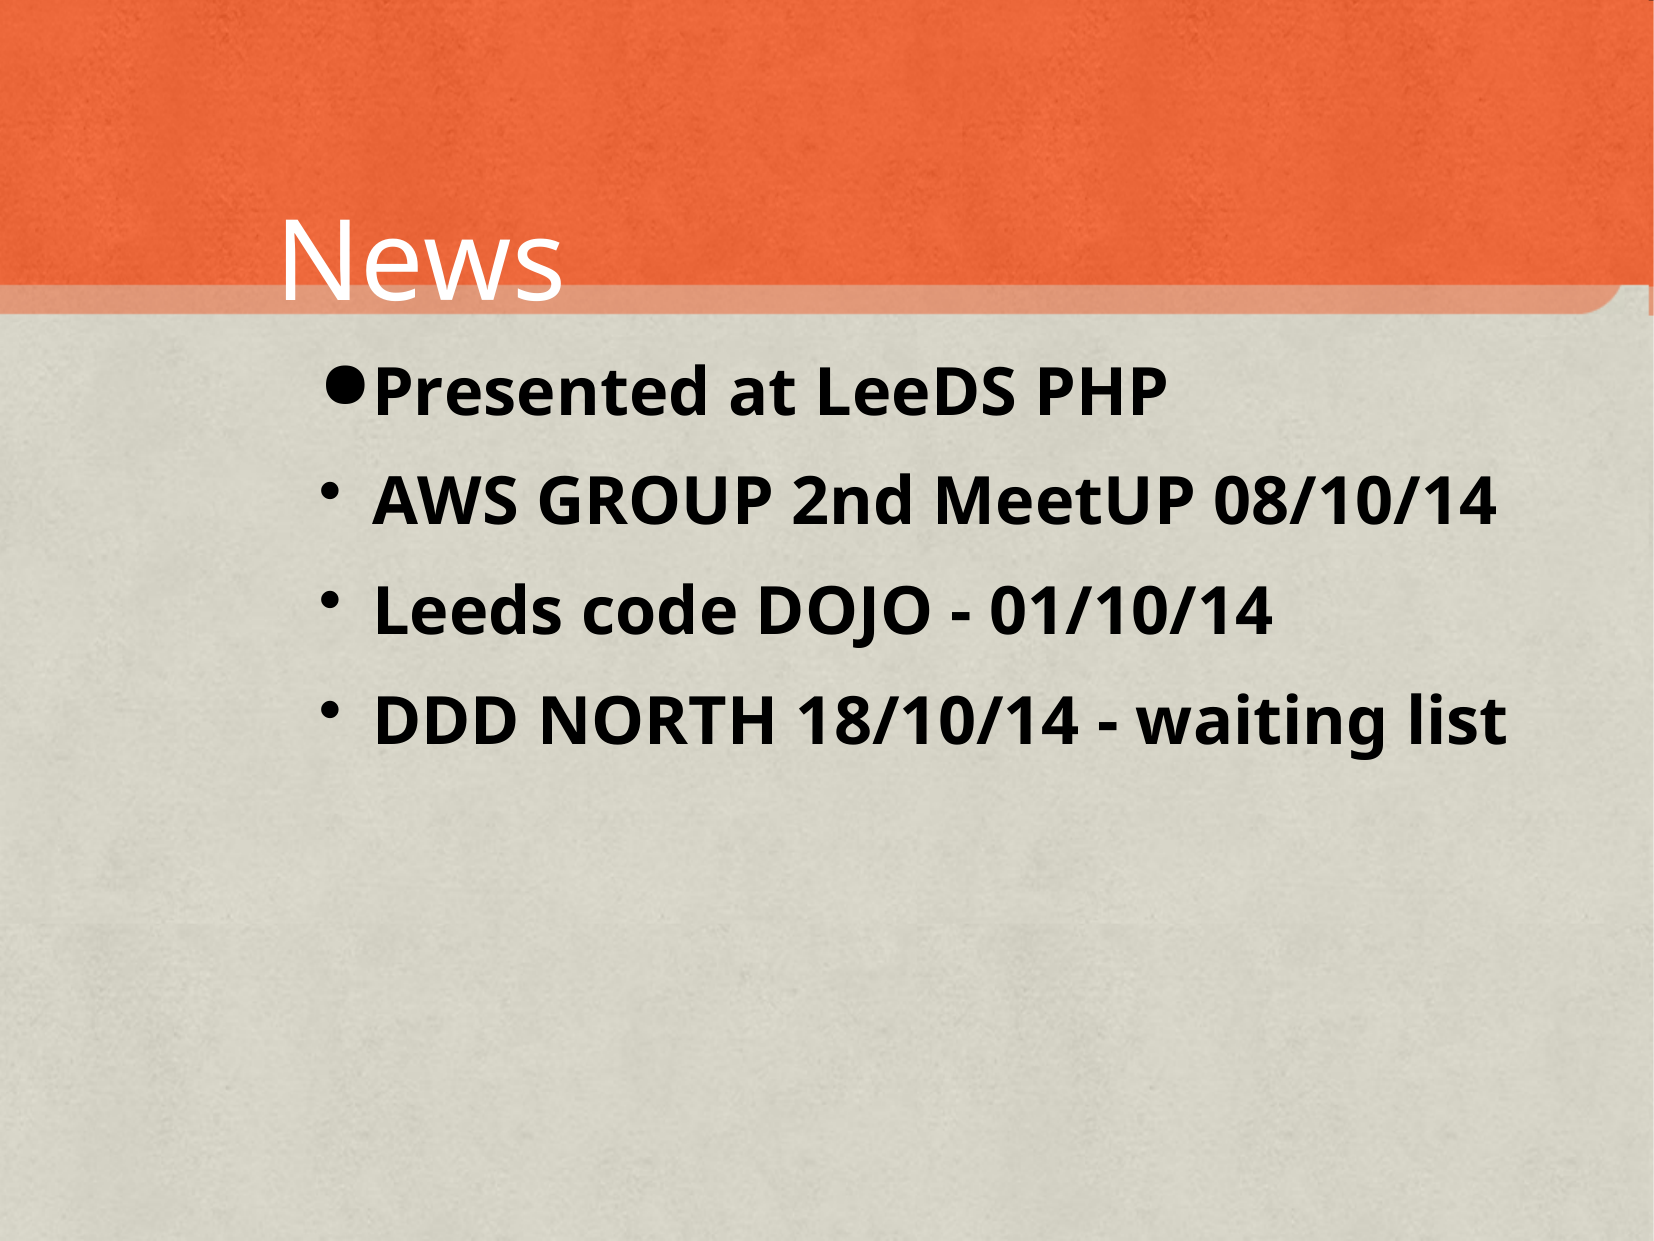

# News
Presented at LeeDS PHP
AWS GROUP 2nd MeetUP 08/10/14
Leeds code DOJO - 01/10/14
DDD NORTH 18/10/14 - waiting list